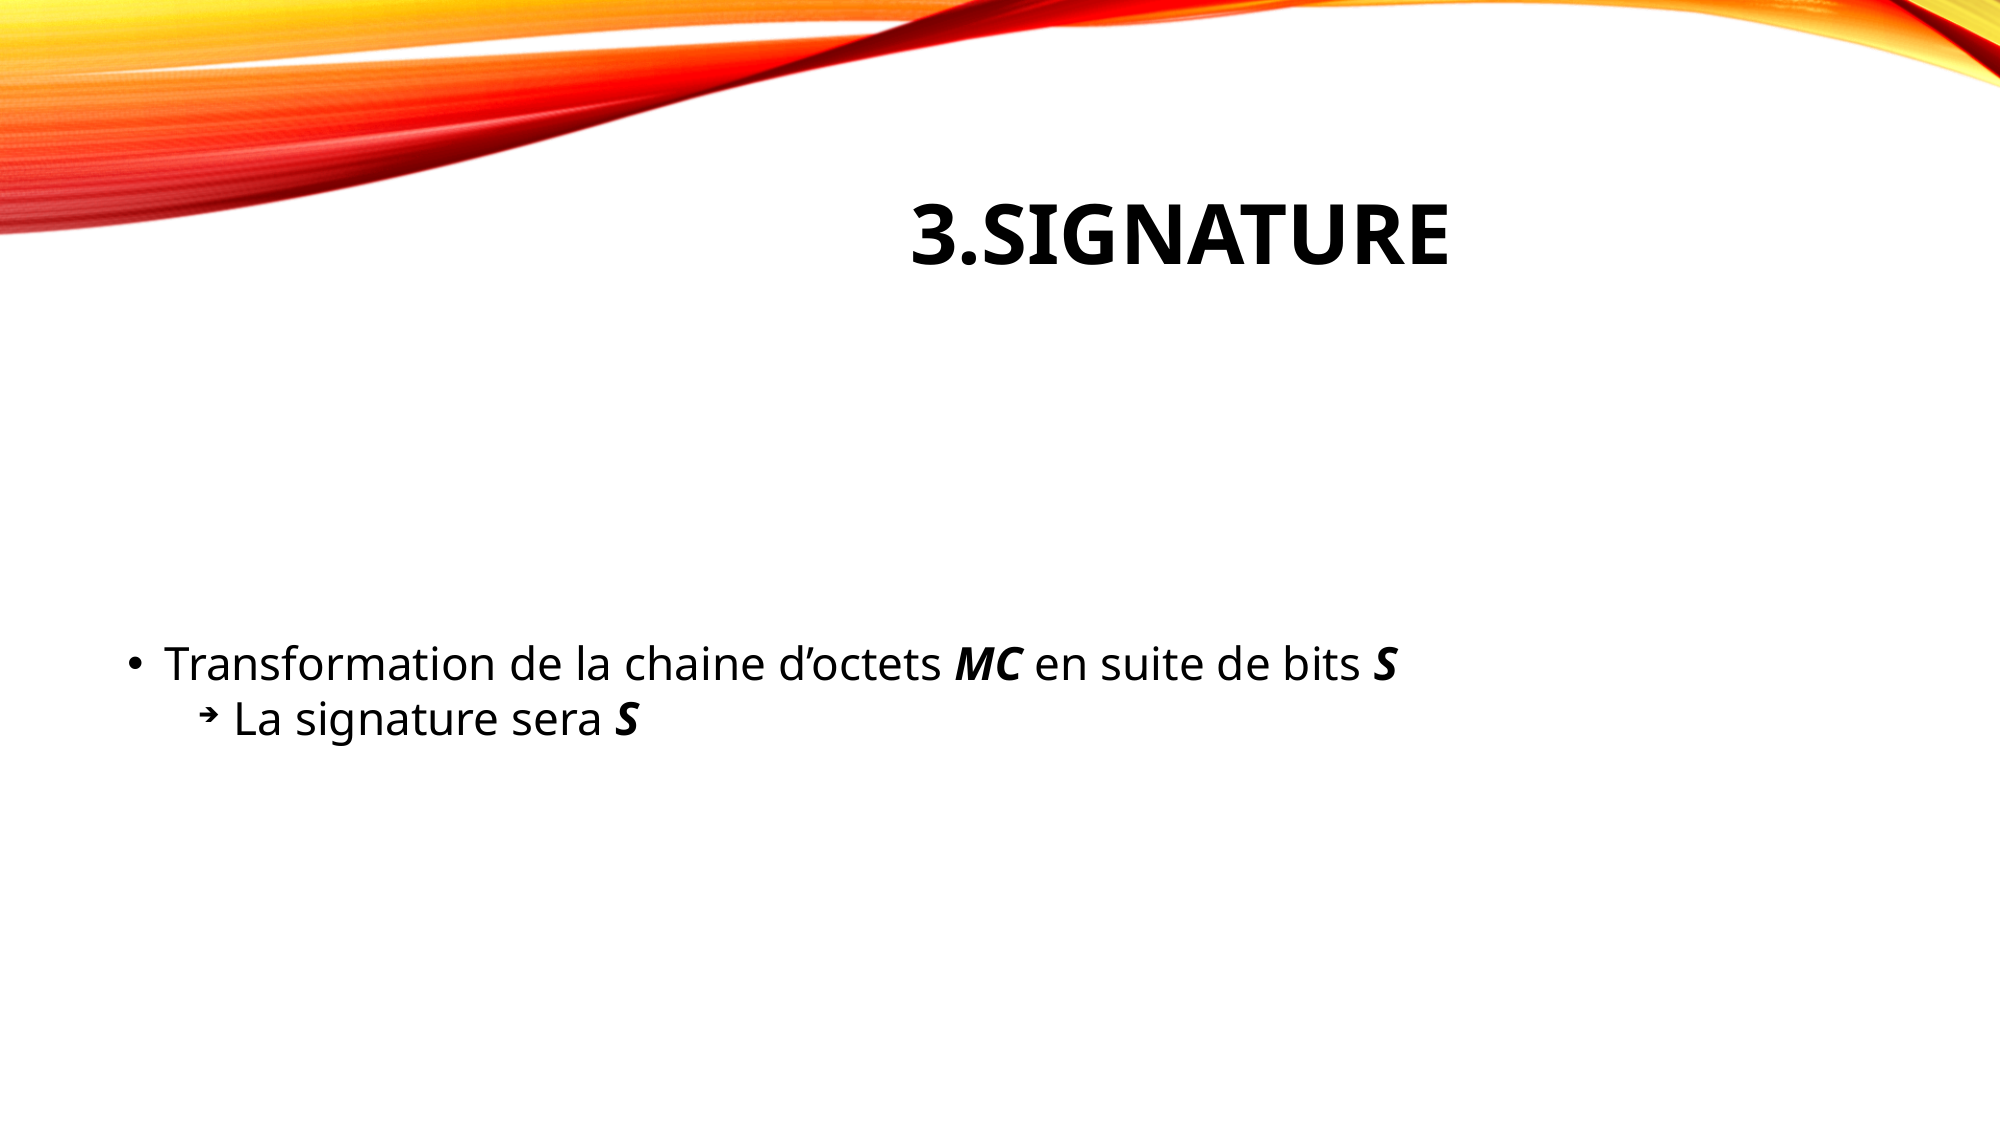

3.Signature
Transformation de la chaine d’octets MC en suite de bits S
La signature sera S